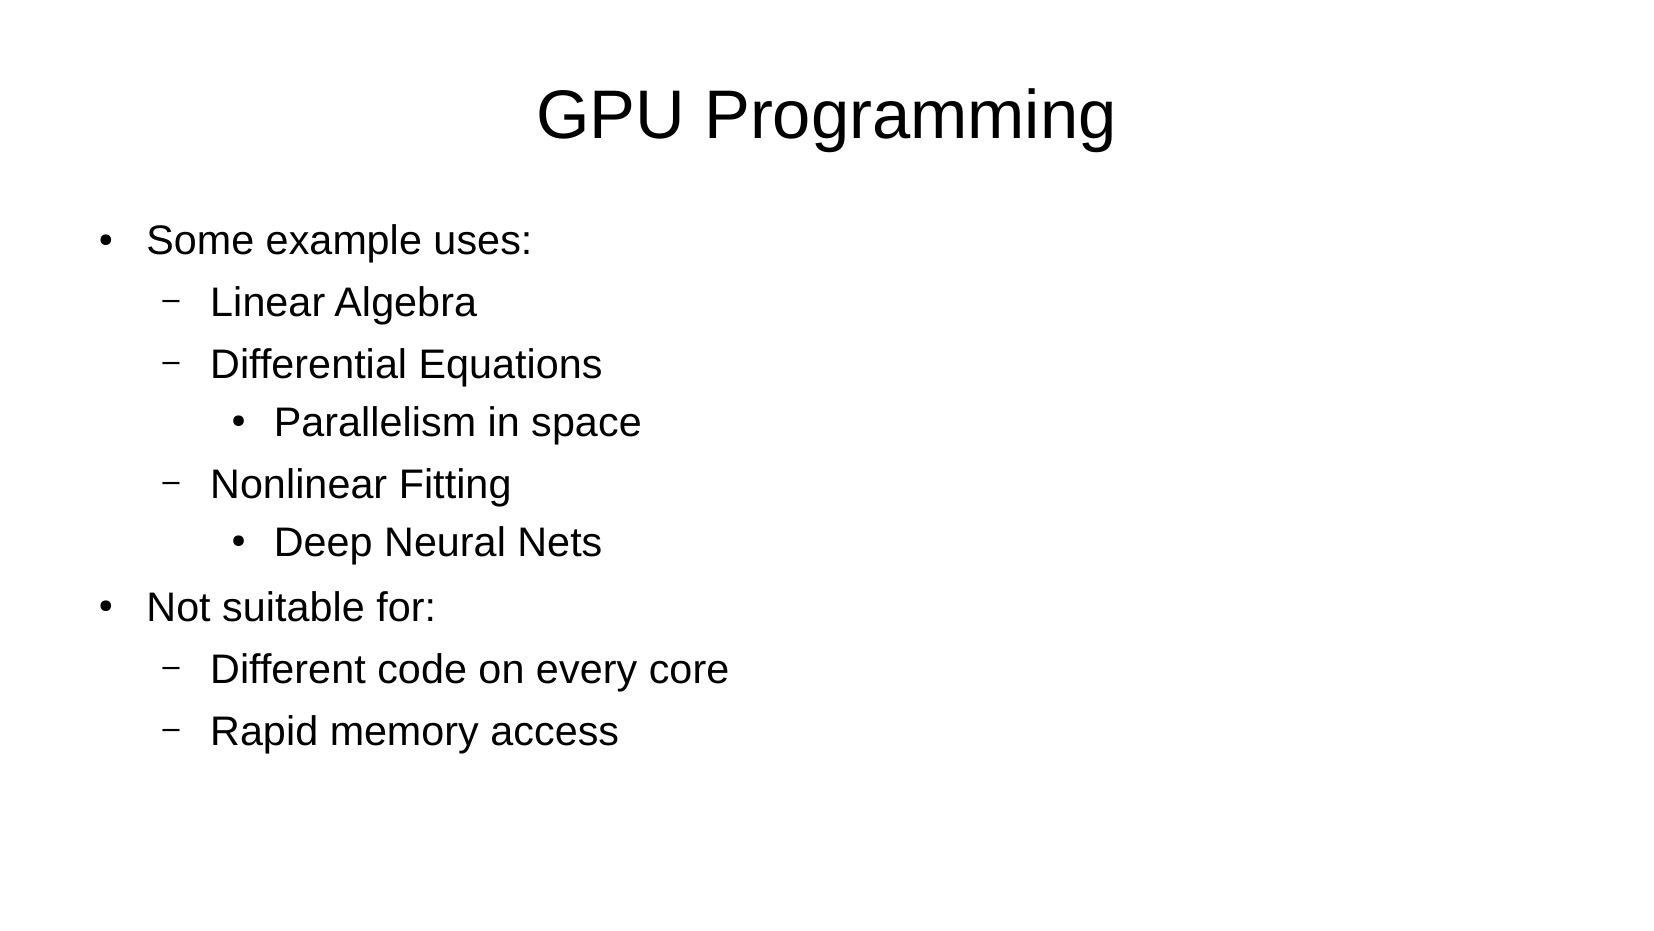

# GPU Programming
Some example uses:
Linear Algebra
Differential Equations
Parallelism in space
Nonlinear Fitting
Deep Neural Nets
Not suitable for:
Different code on every core
Rapid memory access